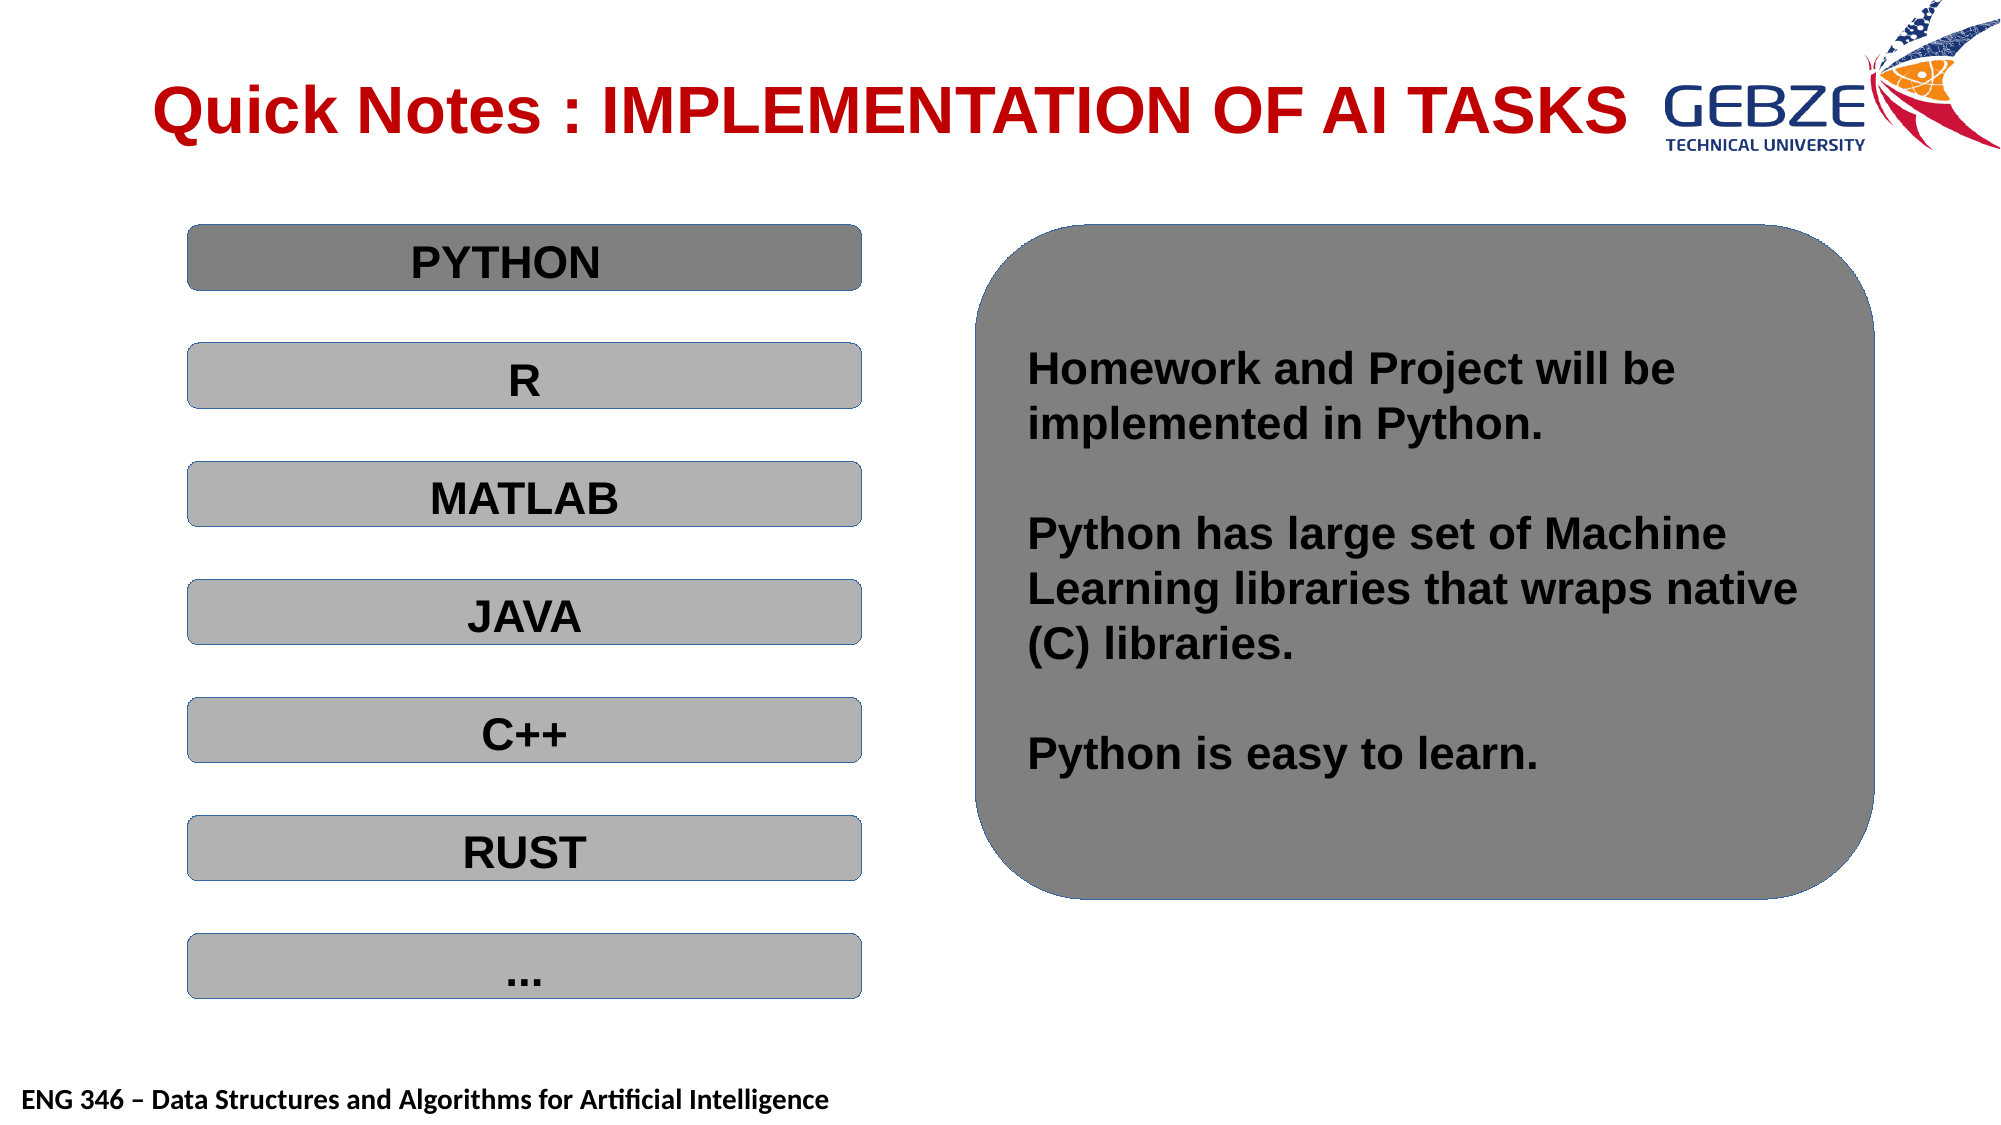

# Quick Notes : IMPLEMENTATION OF AI TASKS
PYTHON
Homework and Project will be implemented in Python.
Python has large set of Machine Learning libraries that wraps native (C) libraries.
Python is easy to learn.
R
MATLAB
JAVA
C++
RUST
...